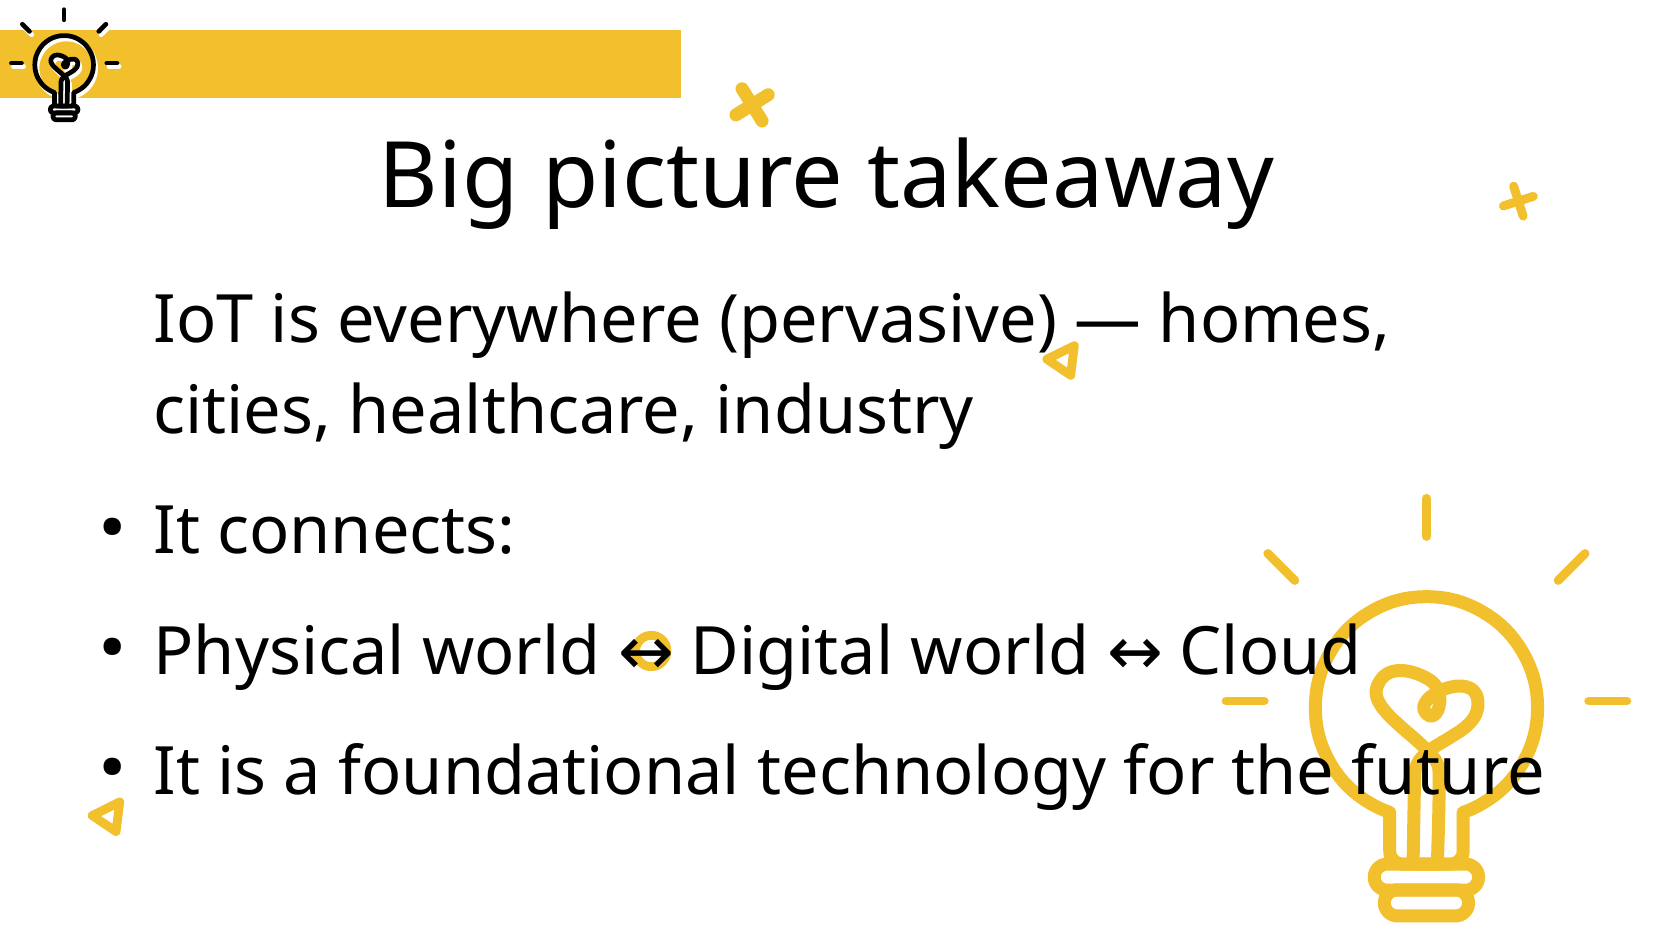

# Big picture takeaway
IoT is everywhere (pervasive) — homes, cities, healthcare, industry
It connects:
Physical world ↔ Digital world ↔ Cloud
It is a foundational technology for the future